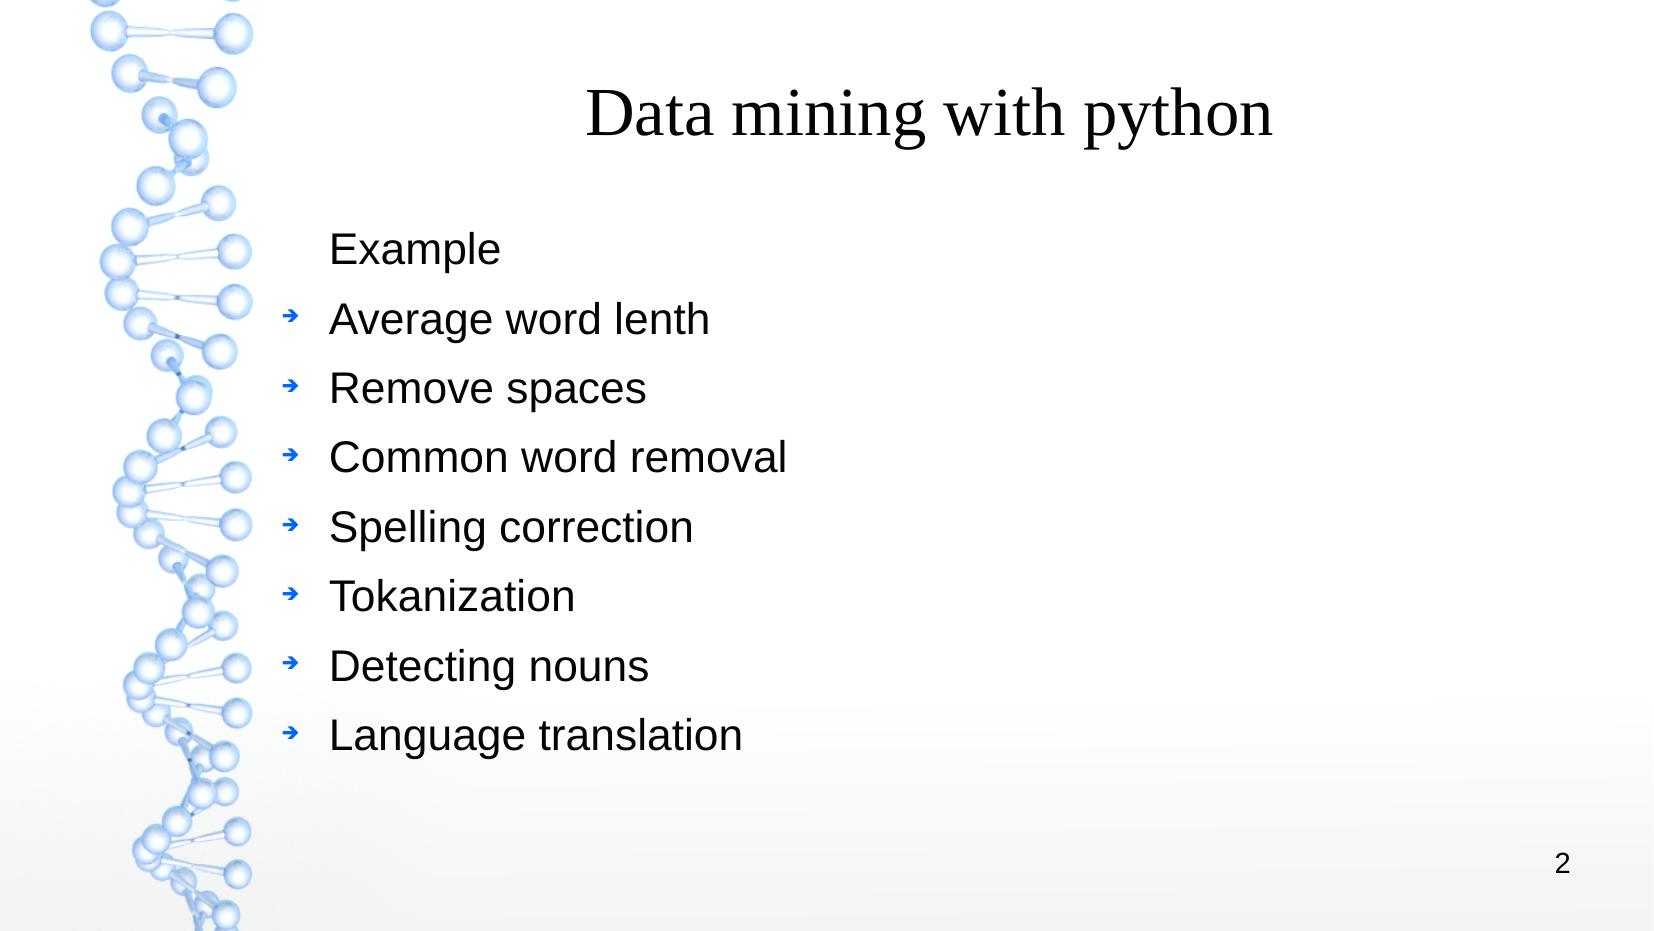

# Data mining with python
Example
Average word lenth
Remove spaces
Common word removal
Spelling correction
Tokanization
Detecting nouns
Language translation
2